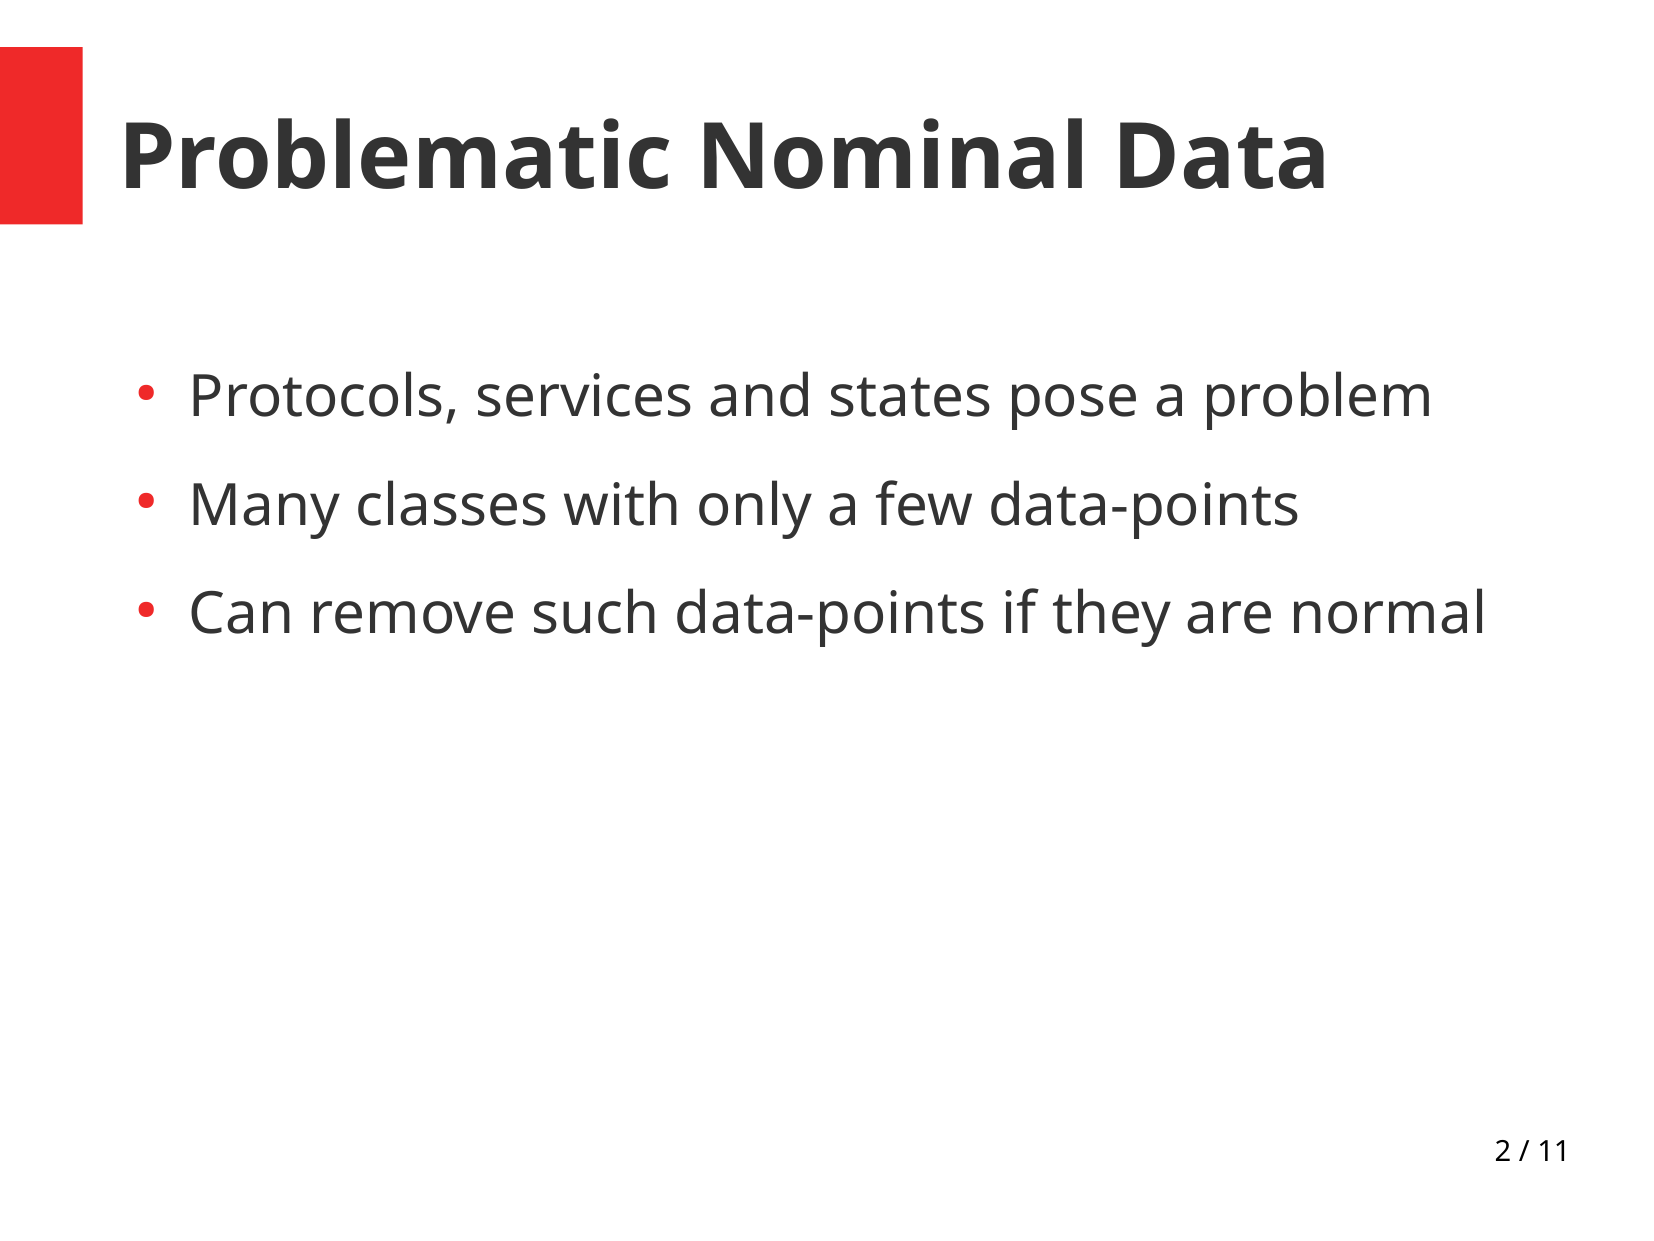

# Problematic Nominal Data
Protocols, services and states pose a problem
Many classes with only a few data-points
Can remove such data-points if they are normal
2